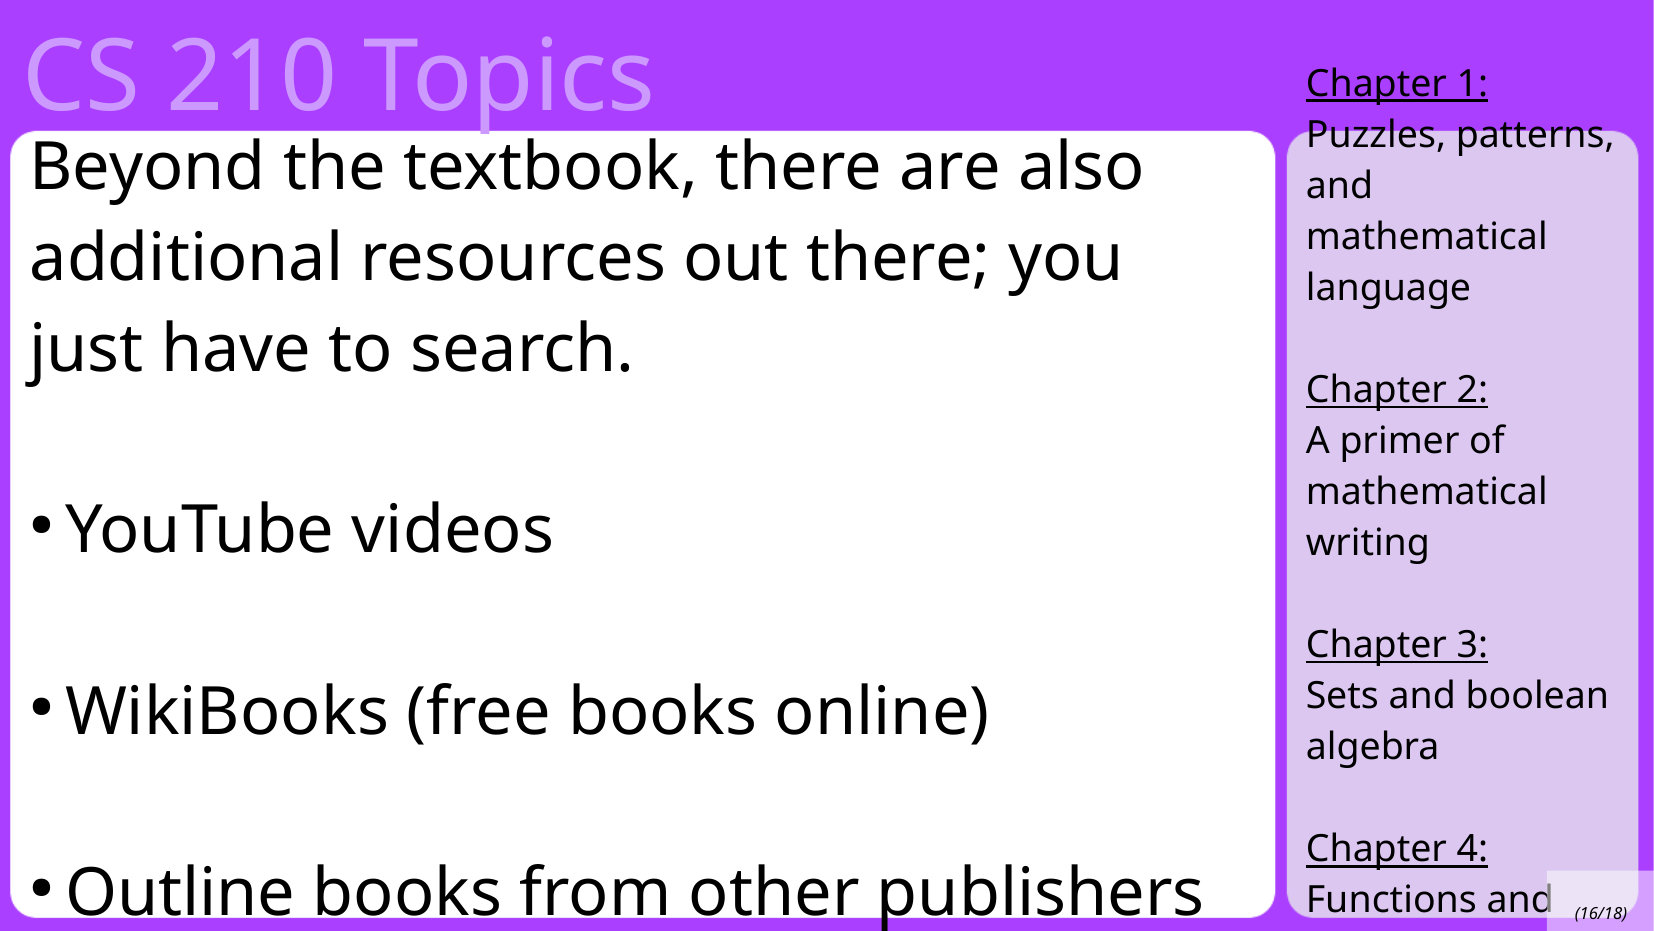

# CS 210 Topics
Chapter 1:
Puzzles, patterns, and mathematical language
Chapter 2:
A primer of mathematical writing
Chapter 3:
Sets and boolean algebra
Chapter 4: Functions and relations
Beyond the textbook, there are also additional resources out there; you just have to search.
YouTube videos
WikiBooks (free books online)
Outline books from other publishers